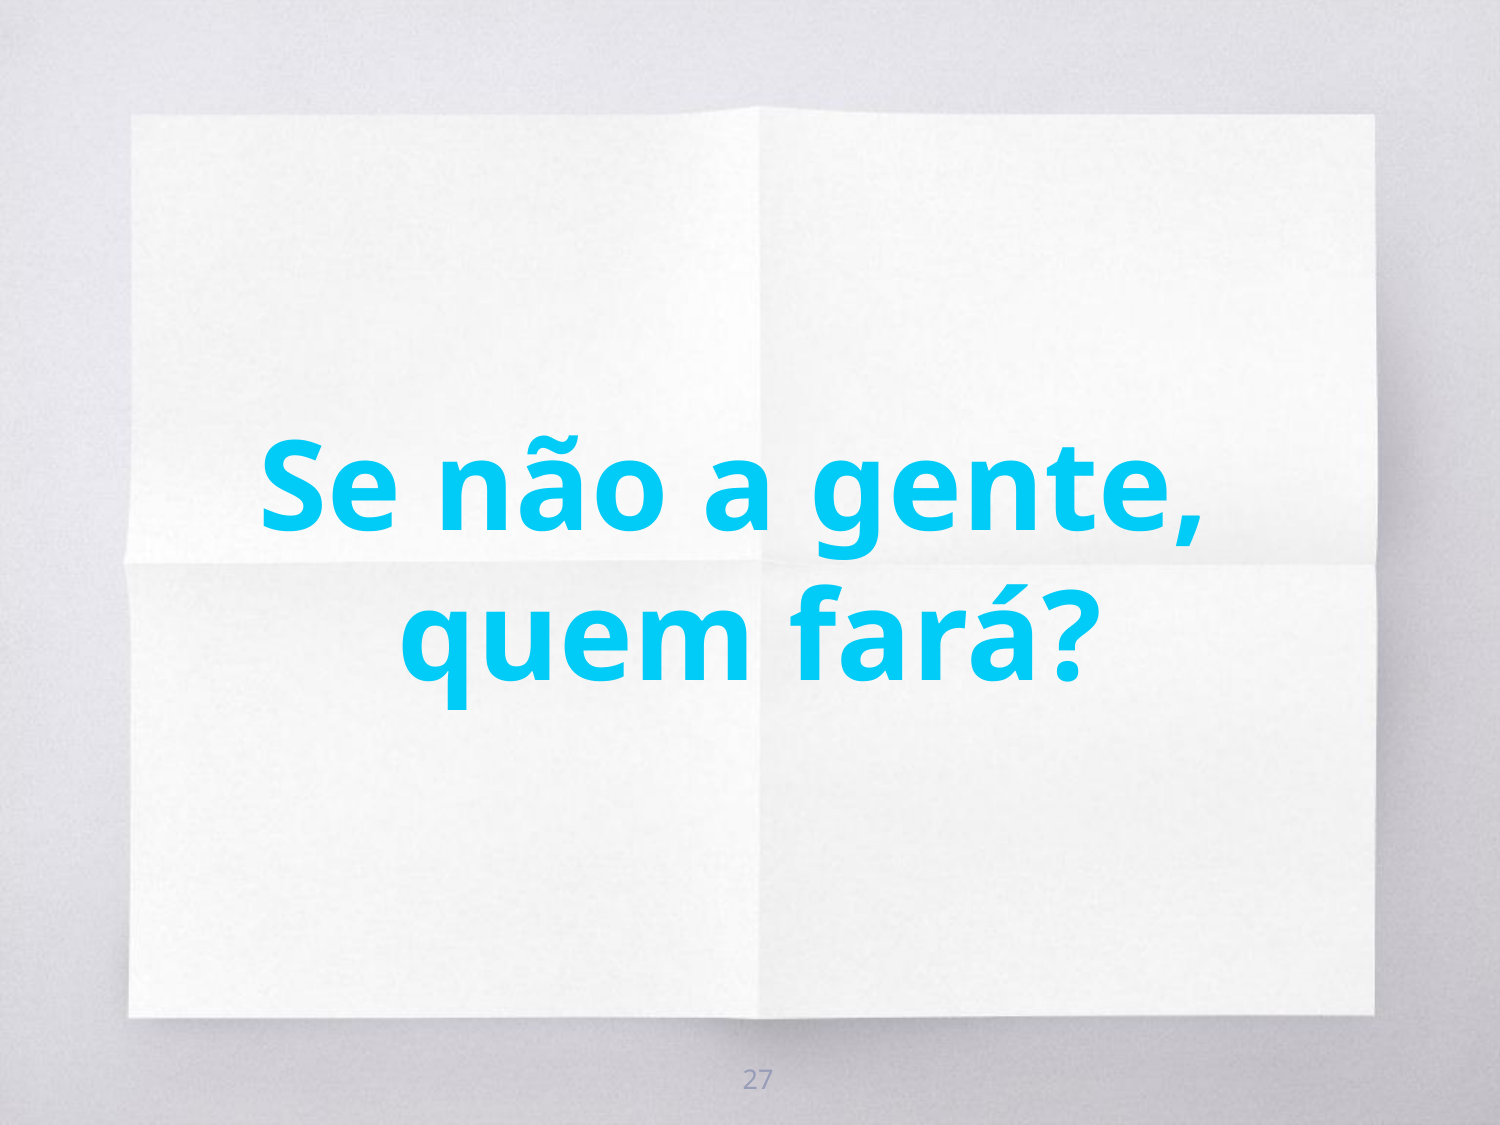

# Se não a gente, quem fará?